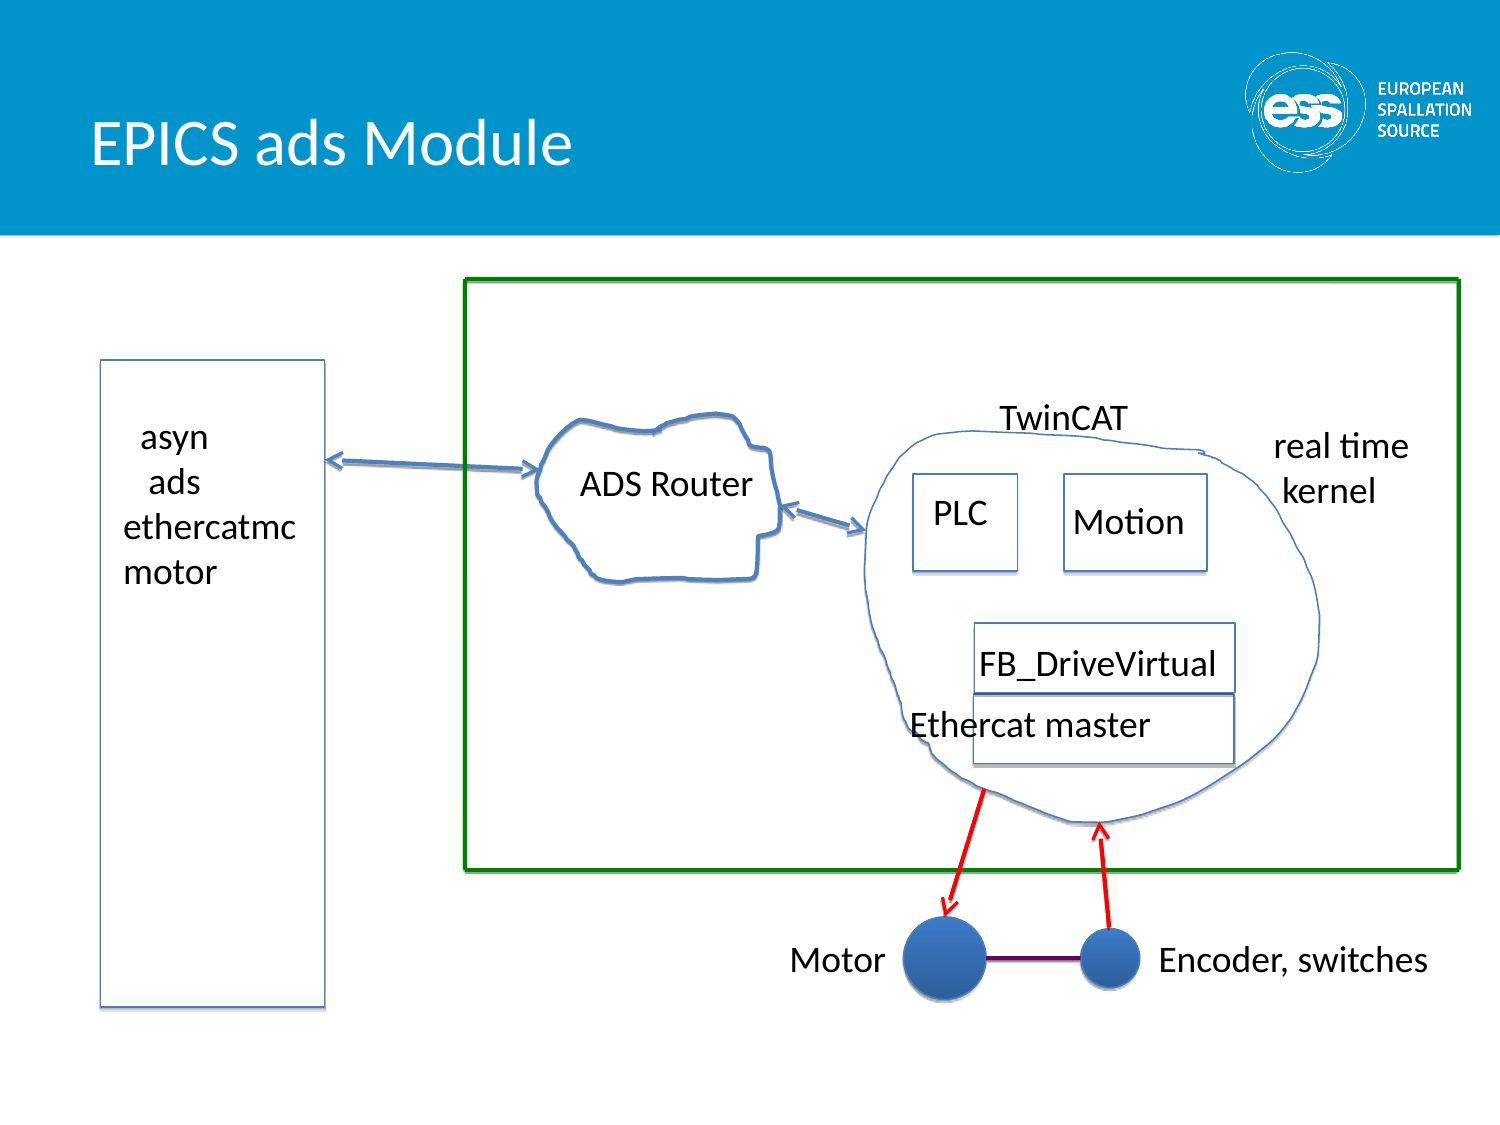

# EPICS ads Module
 asyn
 ads
ethercatmc
motor
TwinCAT
real time
 kernel
PLC
Motion
Ethercat master
ADS Router
FB_DriveVirtual
Motor
Encoder, switches